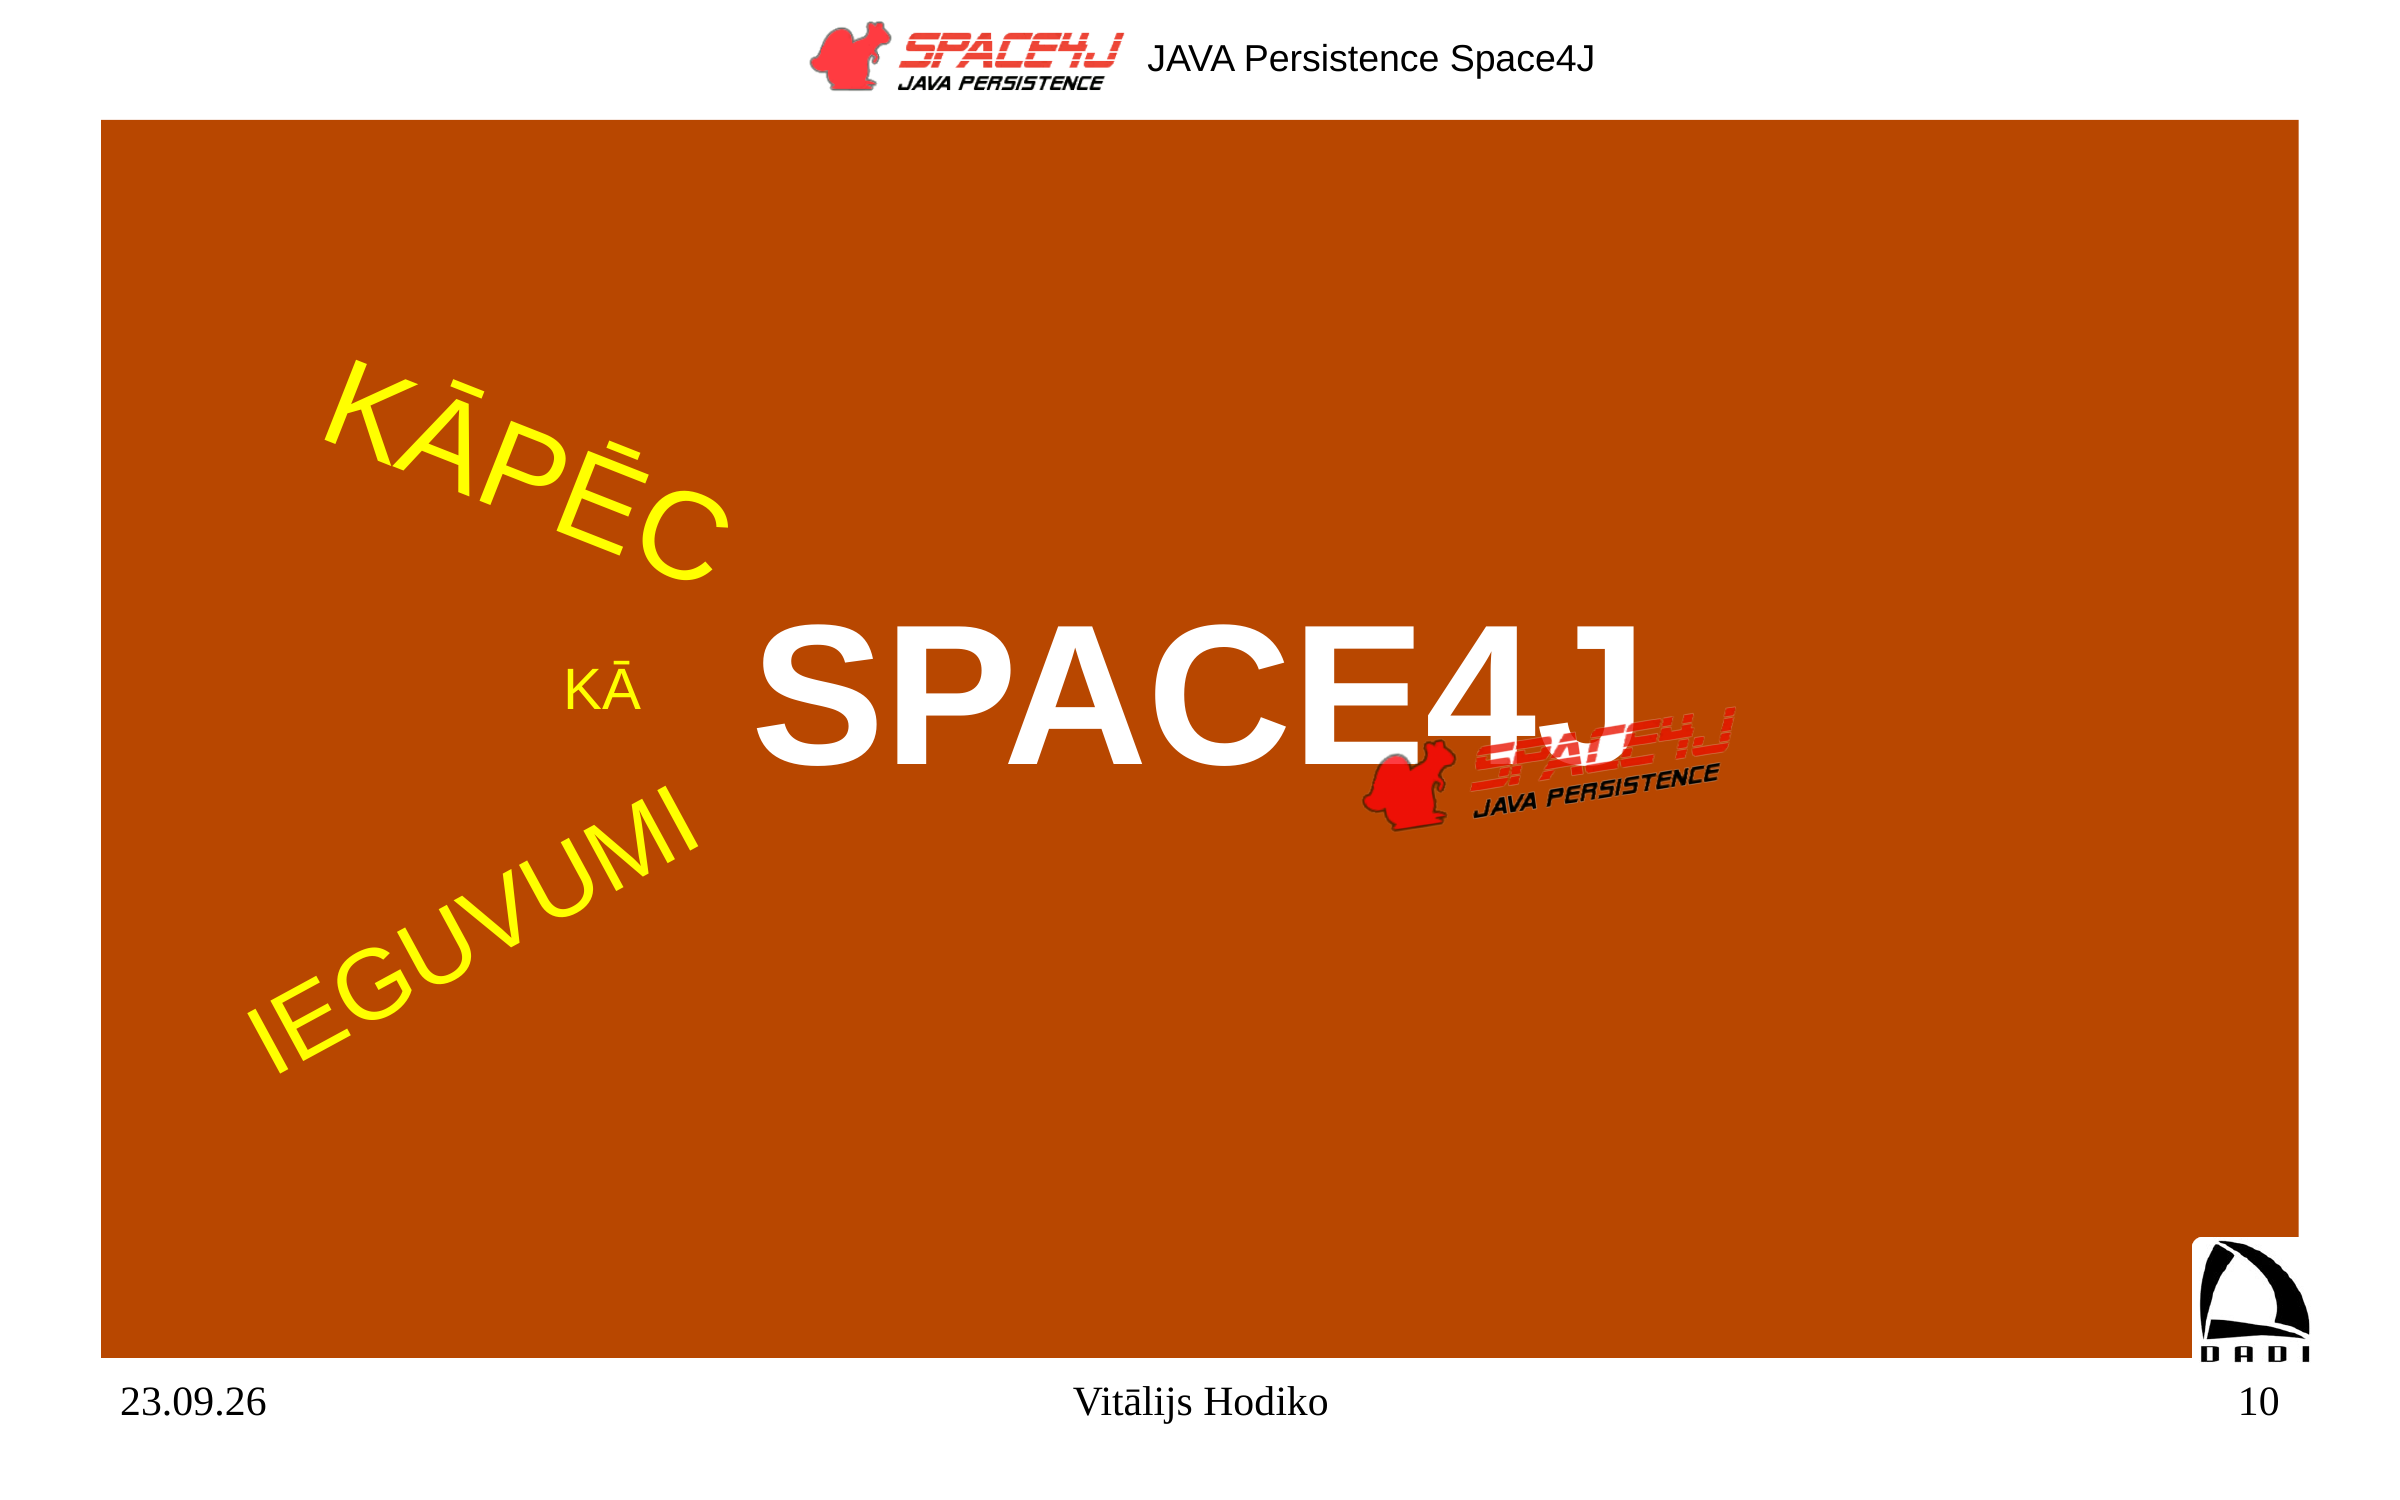

# SPACE4J
KĀPĒC
KĀ
IEGUVUMI
Vitālijs Hodiko
10